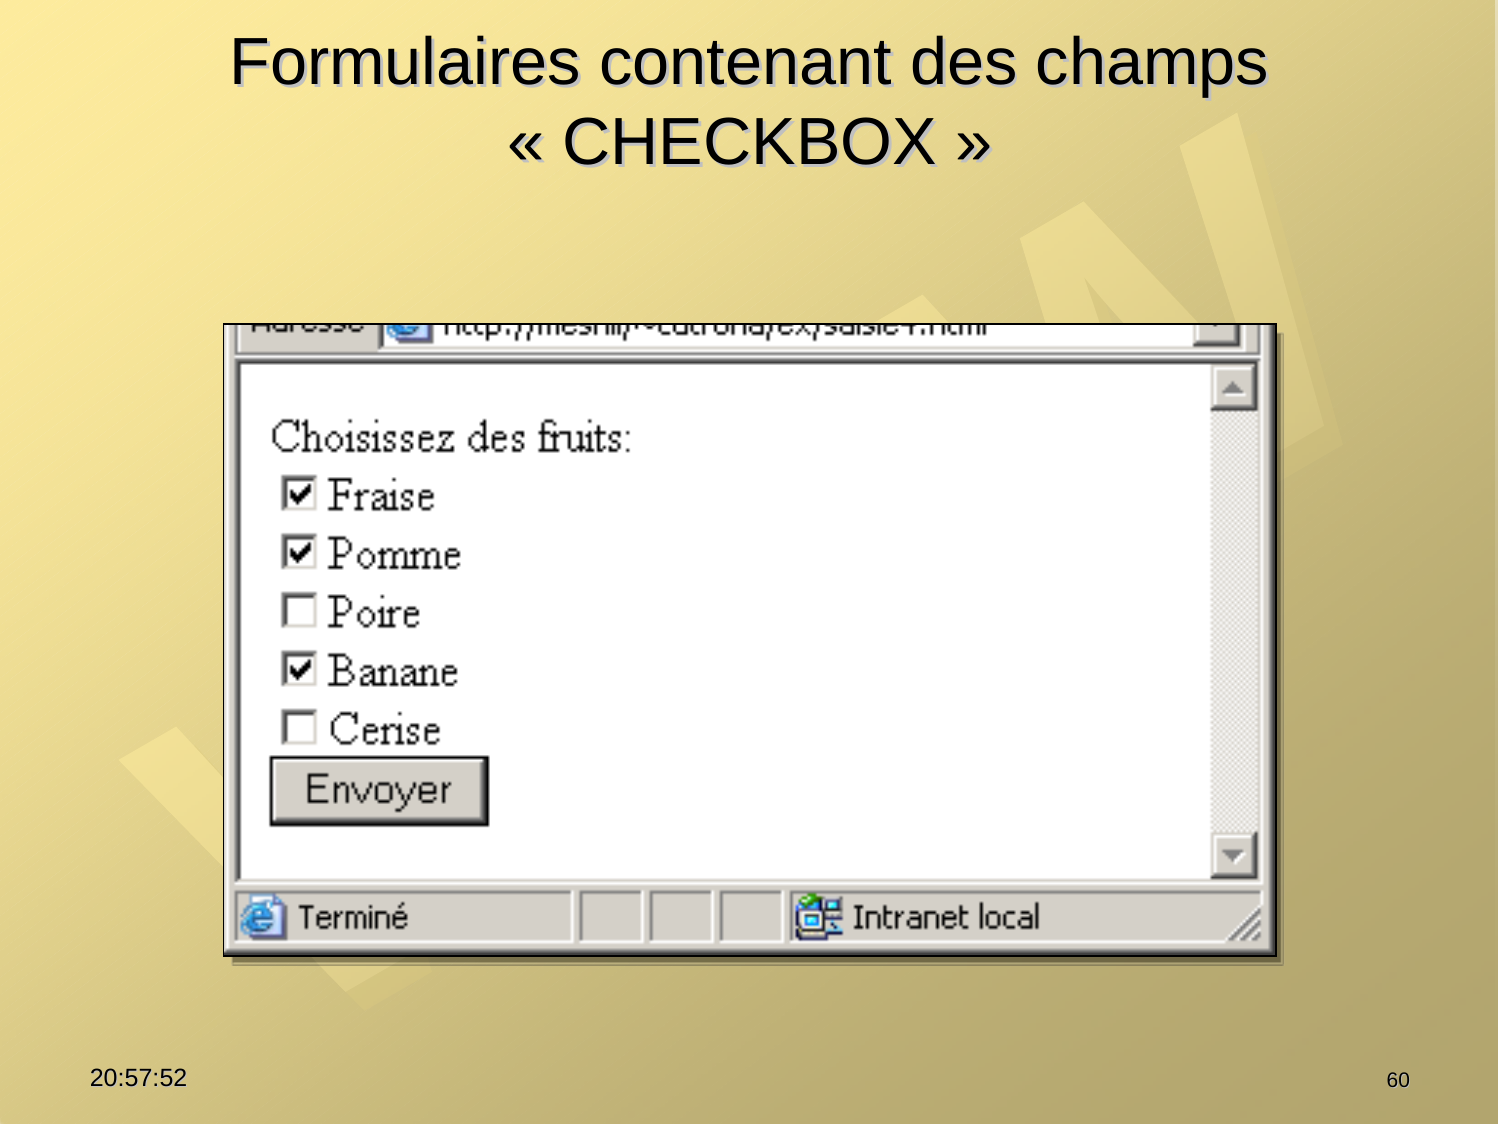

# Formulaires contenant des champs « CHECKBOX »
21:08:10